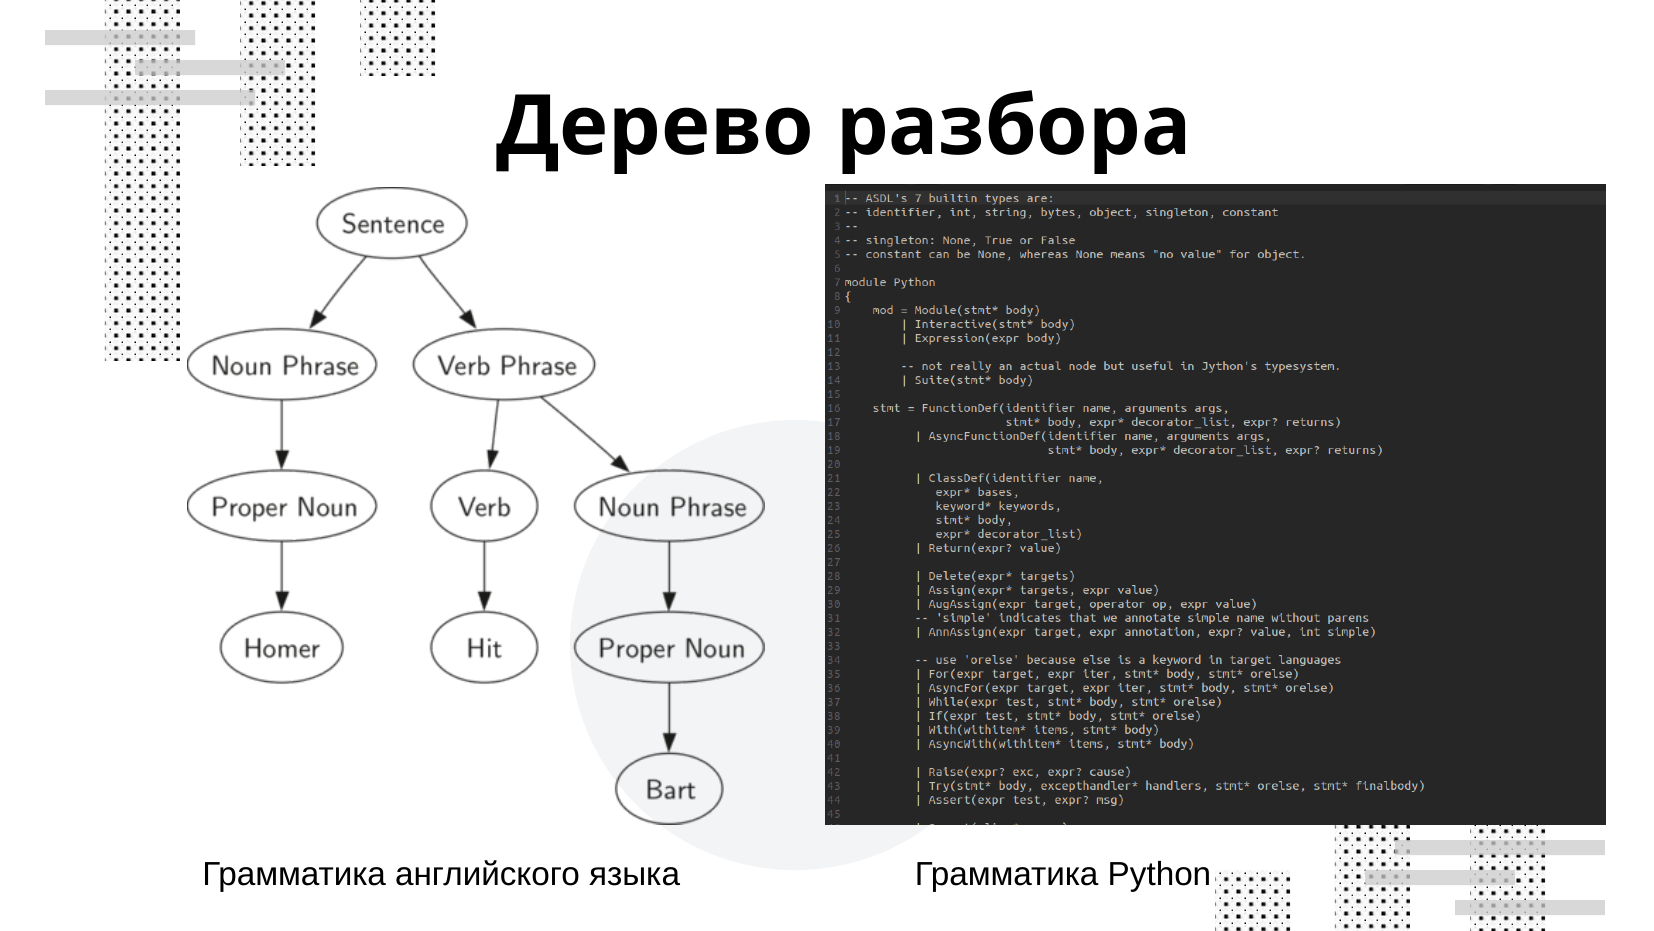

Дерево разбора
Грамматика английского языка
Грамматика Python